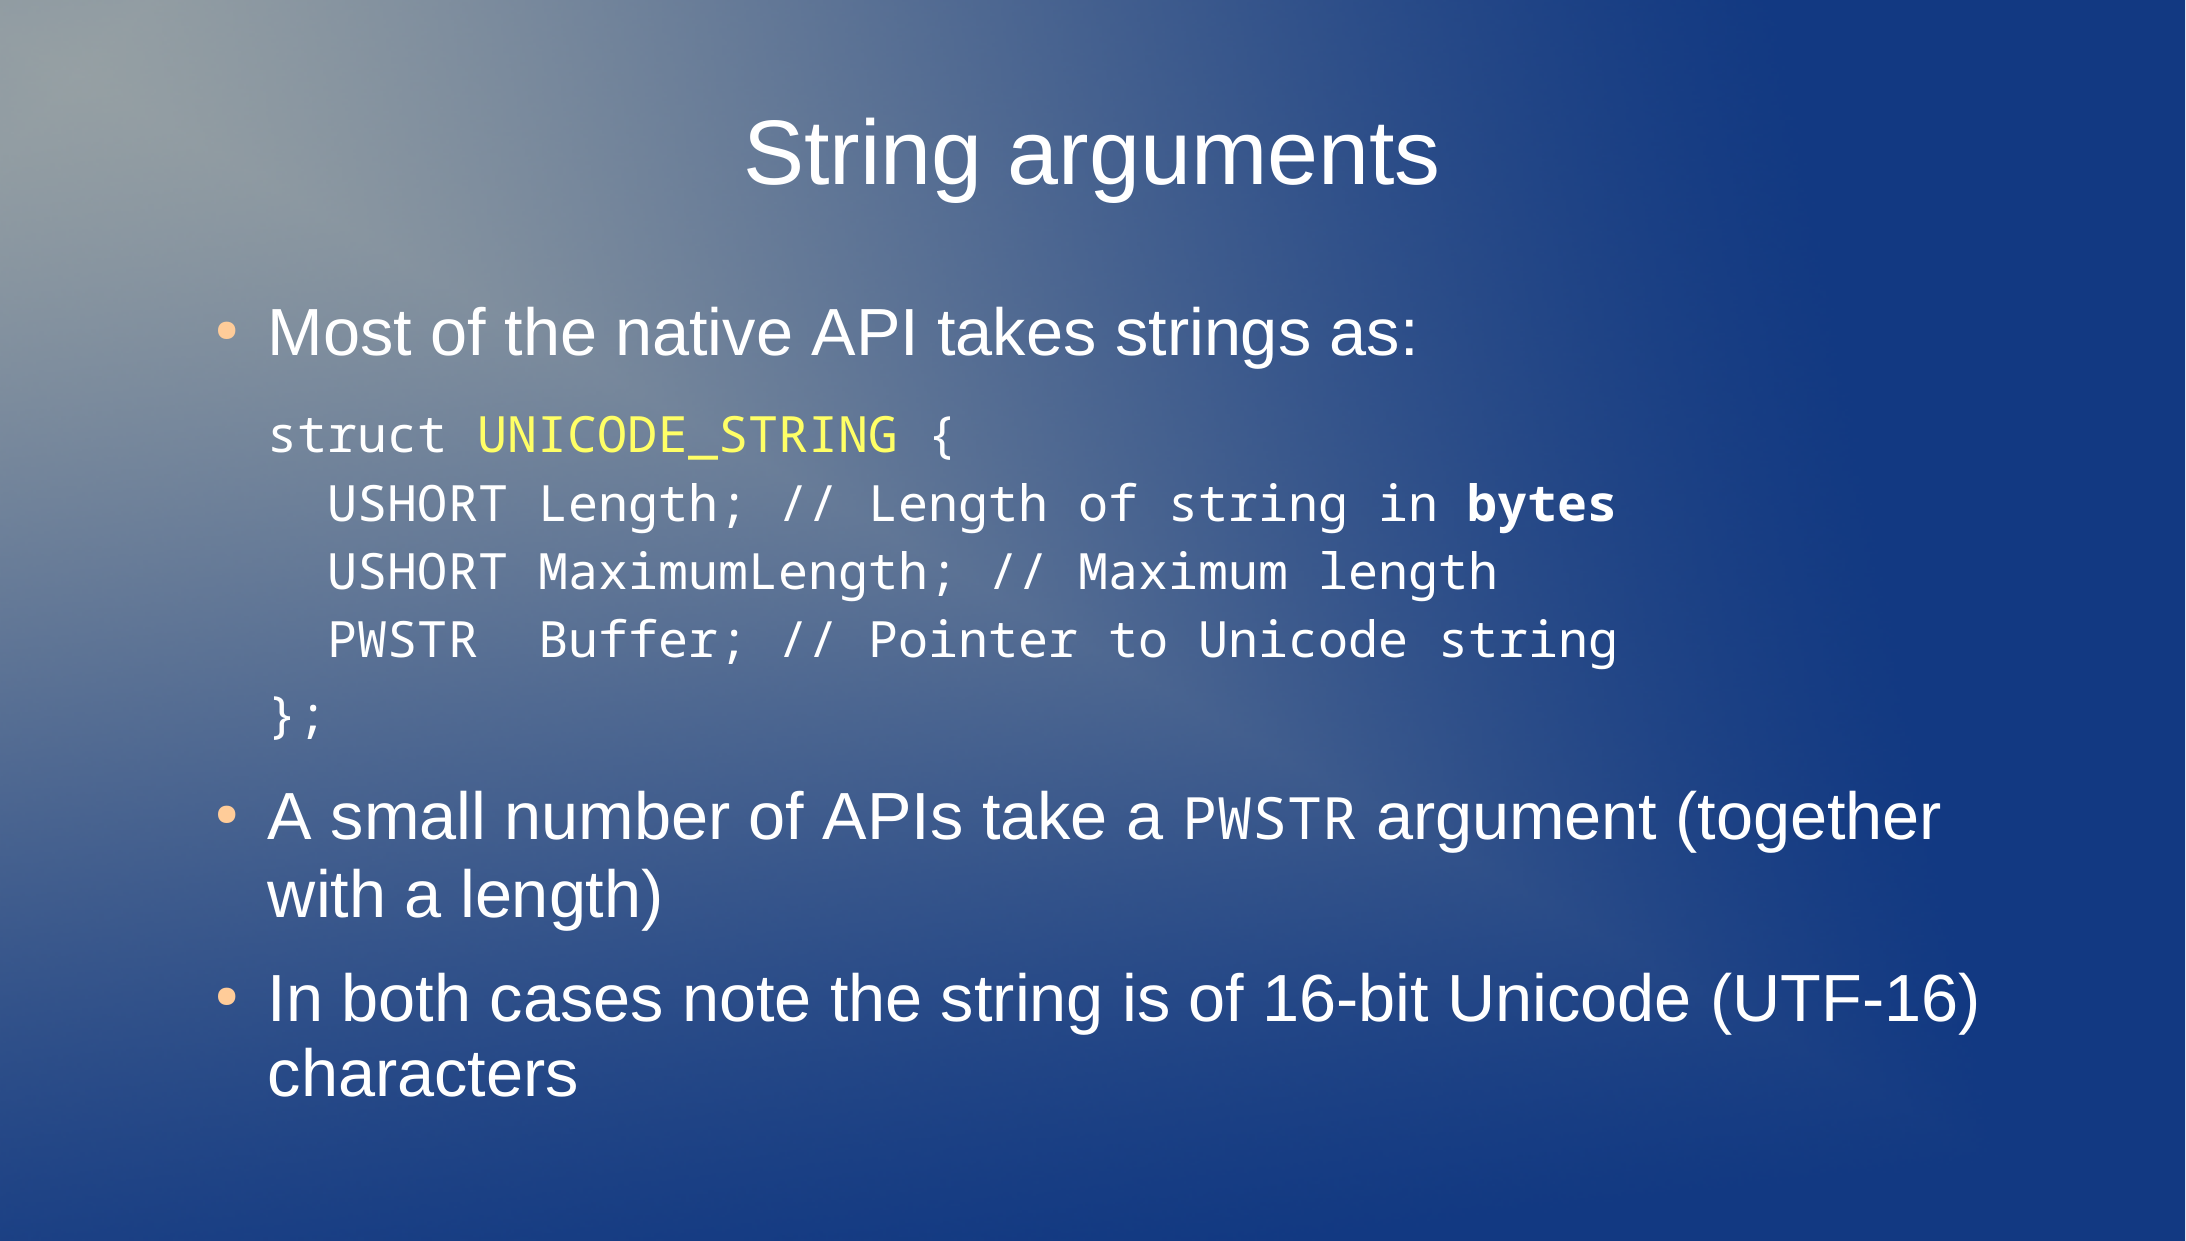

# String arguments
Most of the native API takes strings as:
struct UNICODE_STRING {
 USHORT Length; // Length of string in bytes
 USHORT MaximumLength; // Maximum length
 PWSTR Buffer; // Pointer to Unicode string
};
A small number of APIs take a PWSTR argument (together with a length)
In both cases note the string is of 16-bit Unicode (UTF-16) characters